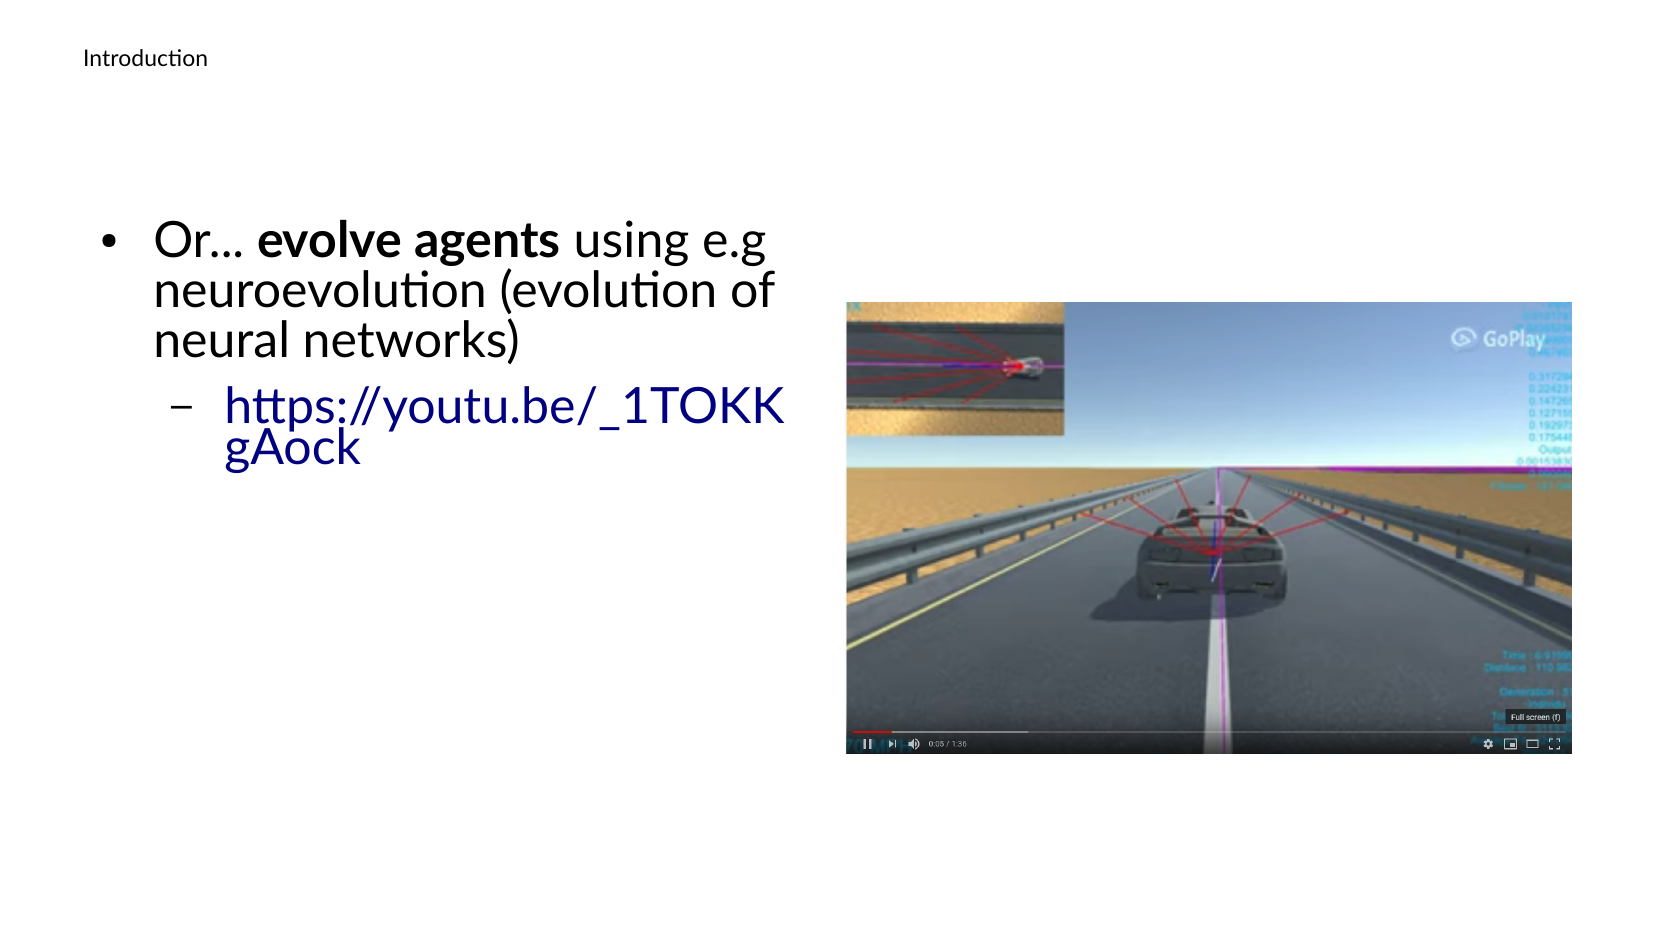

# Introduction
Or... evolve agents using e.g neuroevolution (evolution of neural networks)
https://youtu.be/_1TOKKgAock